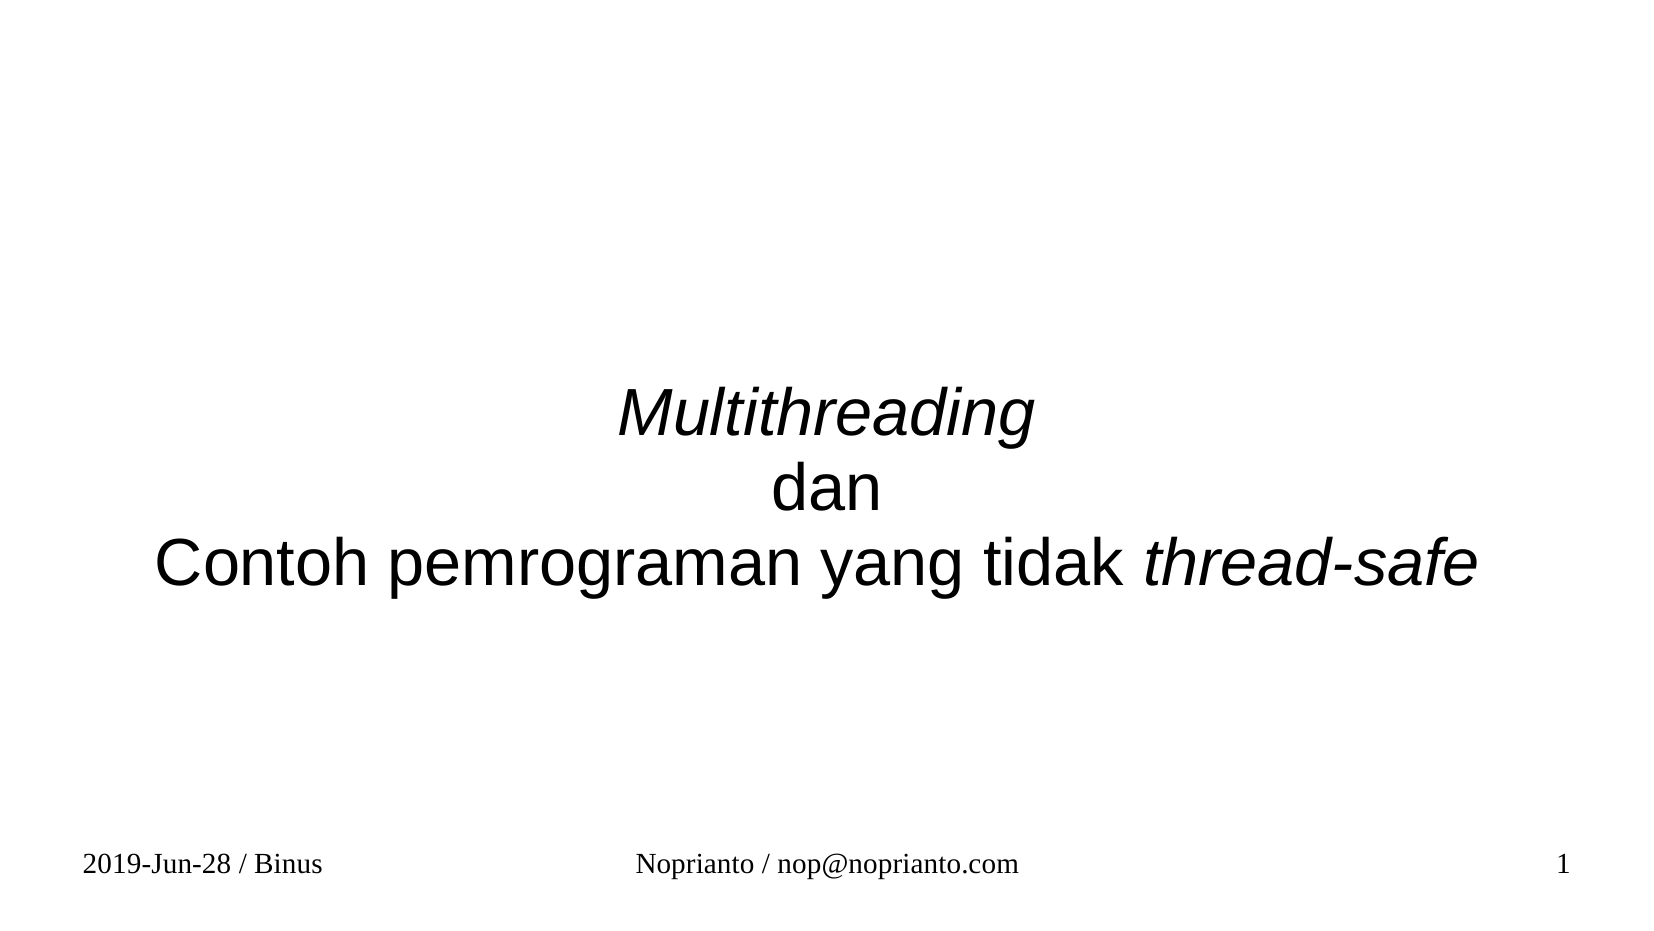

# Multithreading
dan
Contoh pemrograman yang tidak thread-safe
2019-Jun-28 / Binus
Noprianto / nop@noprianto.com
1